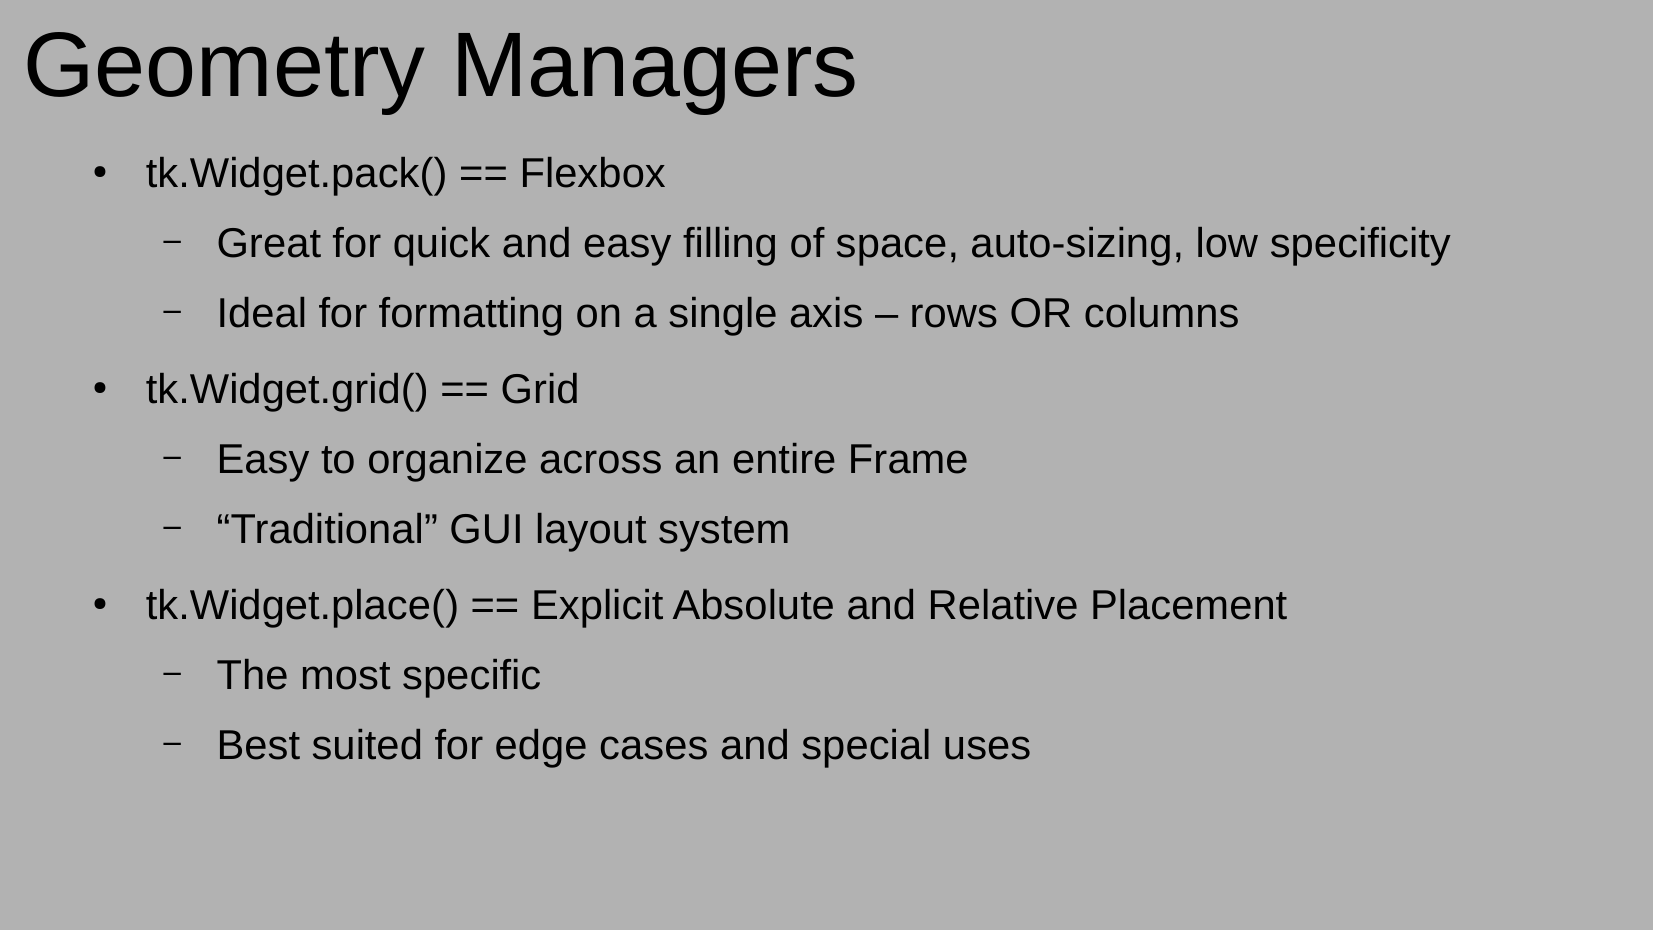

# Geometry Managers
tk.Widget.pack() == Flexbox
Great for quick and easy filling of space, auto-sizing, low specificity
Ideal for formatting on a single axis – rows OR columns
tk.Widget.grid() == Grid
Easy to organize across an entire Frame
“Traditional” GUI layout system
tk.Widget.place() == Explicit Absolute and Relative Placement
The most specific
Best suited for edge cases and special uses